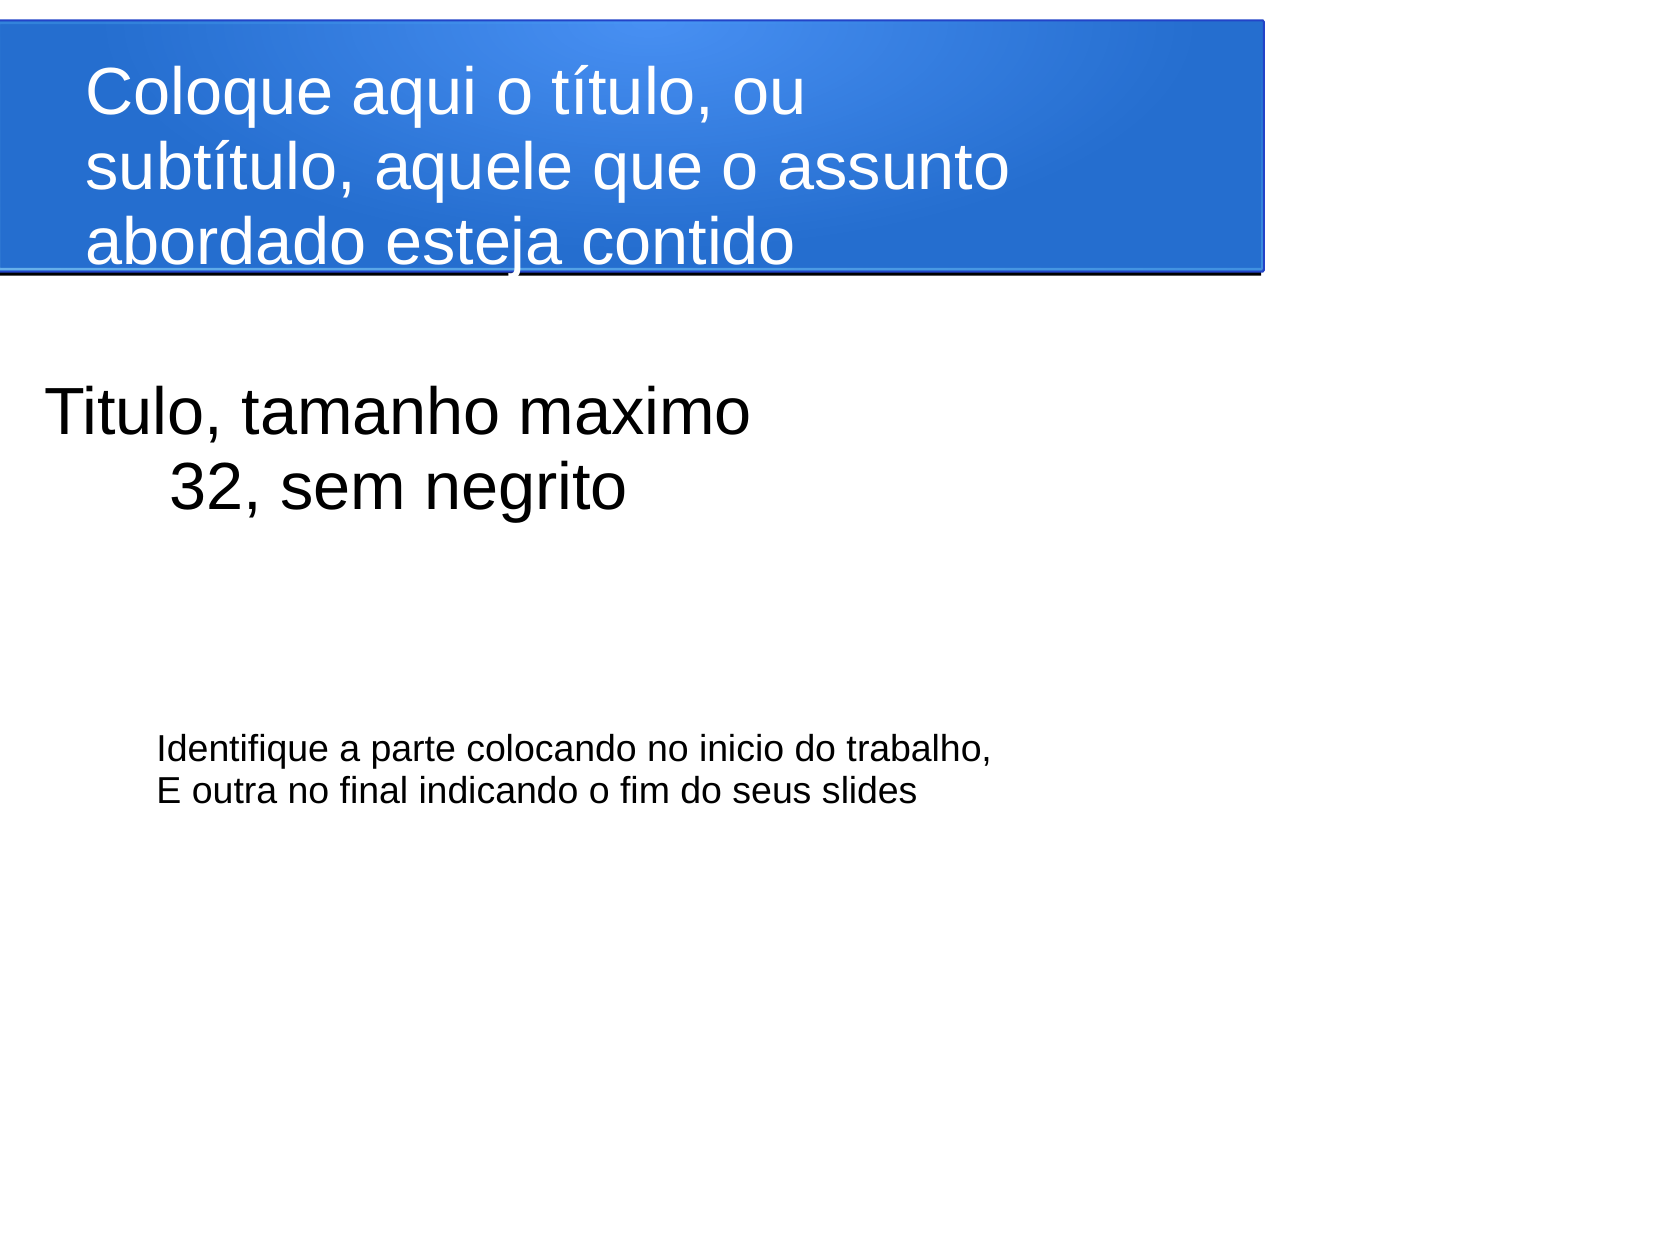

Coloque aqui o título, ou subtítulo, aquele que o assunto abordado esteja contido
# Titulo, tamanho maximo 32, sem negrito
Identifique a parte colocando no inicio do trabalho,
E outra no final indicando o fim do seus slides